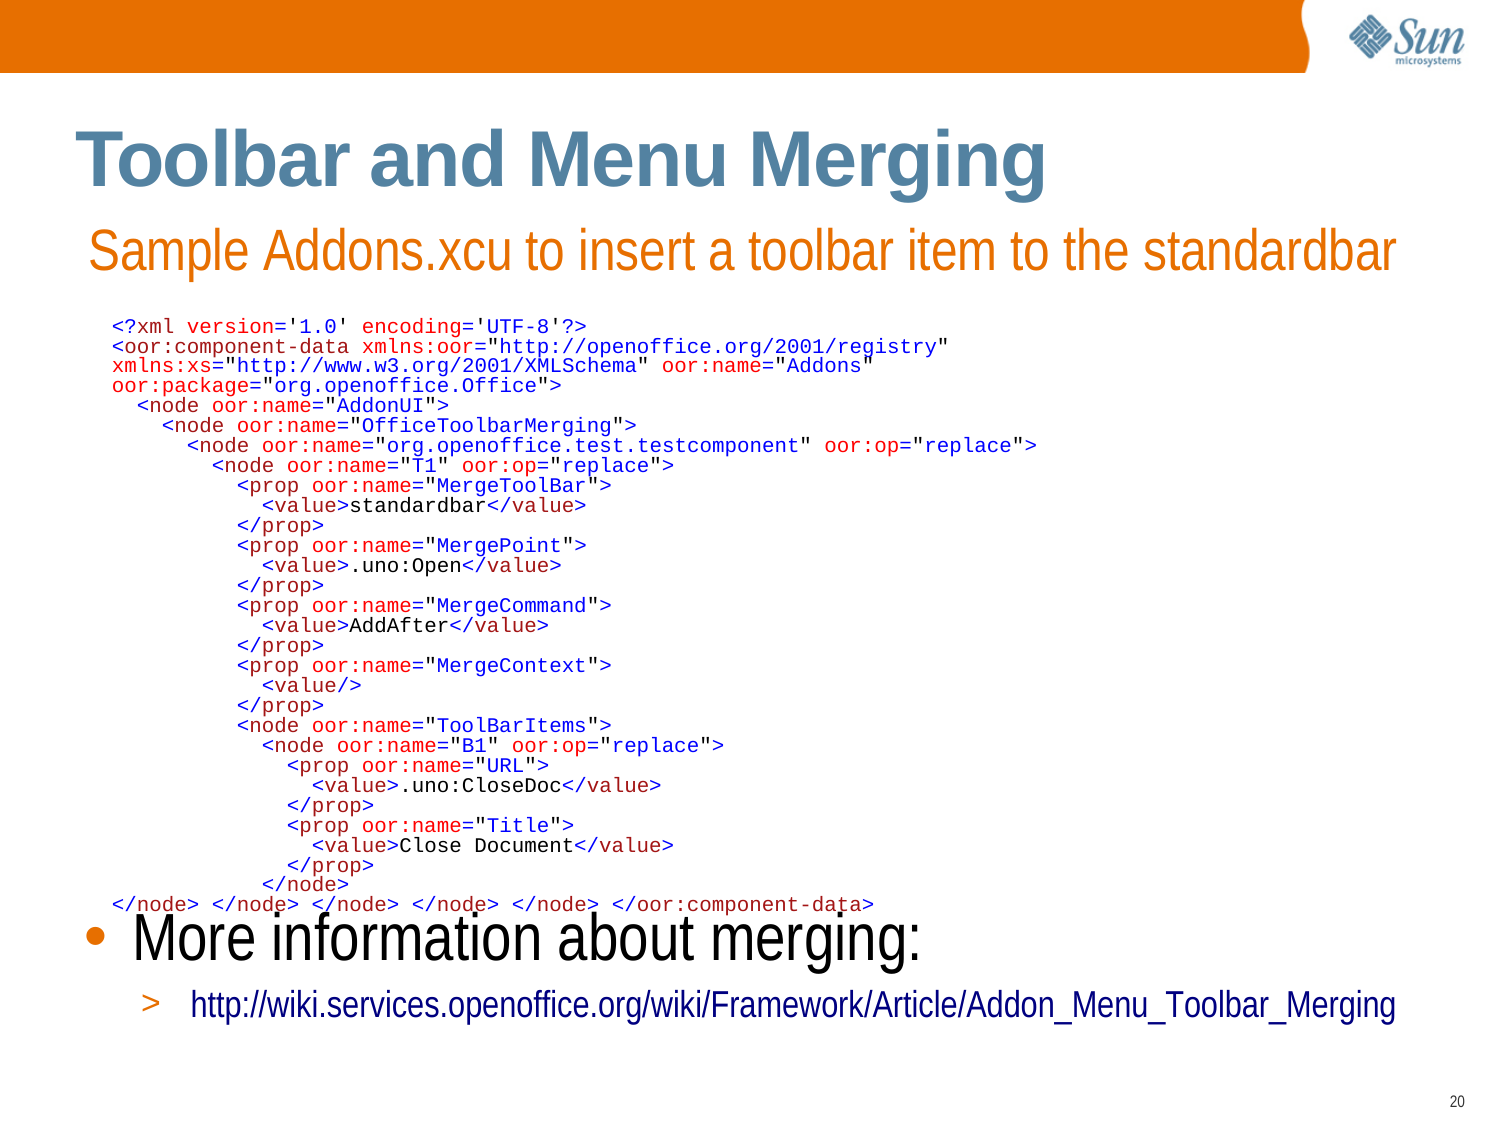

# Toolbar and Menu Merging
Sample Addons.xcu to insert a toolbar item to the standardbar
<?xml version='1.0' encoding='UTF-8'?>
<oor:component-data xmlns:oor="http://openoffice.org/2001/registry" xmlns:xs="http://www.w3.org/2001/XMLSchema" oor:name="Addons" oor:package="org.openoffice.Office">
 <node oor:name="AddonUI">
 <node oor:name="OfficeToolbarMerging">
 <node oor:name="org.openoffice.test.testcomponent" oor:op="replace">
 <node oor:name="T1" oor:op="replace">
 <prop oor:name="MergeToolBar">
 <value>standardbar</value>
 </prop>
 <prop oor:name="MergePoint">
 <value>.uno:Open</value>
 </prop>
 <prop oor:name="MergeCommand">
 <value>AddAfter</value>
 </prop>
 <prop oor:name="MergeContext">
 <value/>
 </prop>
 <node oor:name="ToolBarItems">
 <node oor:name="B1" oor:op="replace">
 <prop oor:name="URL">
 <value>.uno:CloseDoc</value>
 </prop>
 <prop oor:name="Title">
 <value>Close Document</value>
 </prop>
 </node>
</node> </node> </node> </node> </node> </oor:component-data>
More information about merging:
http://wiki.services.openoffice.org/wiki/Framework/Article/Addon_Menu_Toolbar_Merging